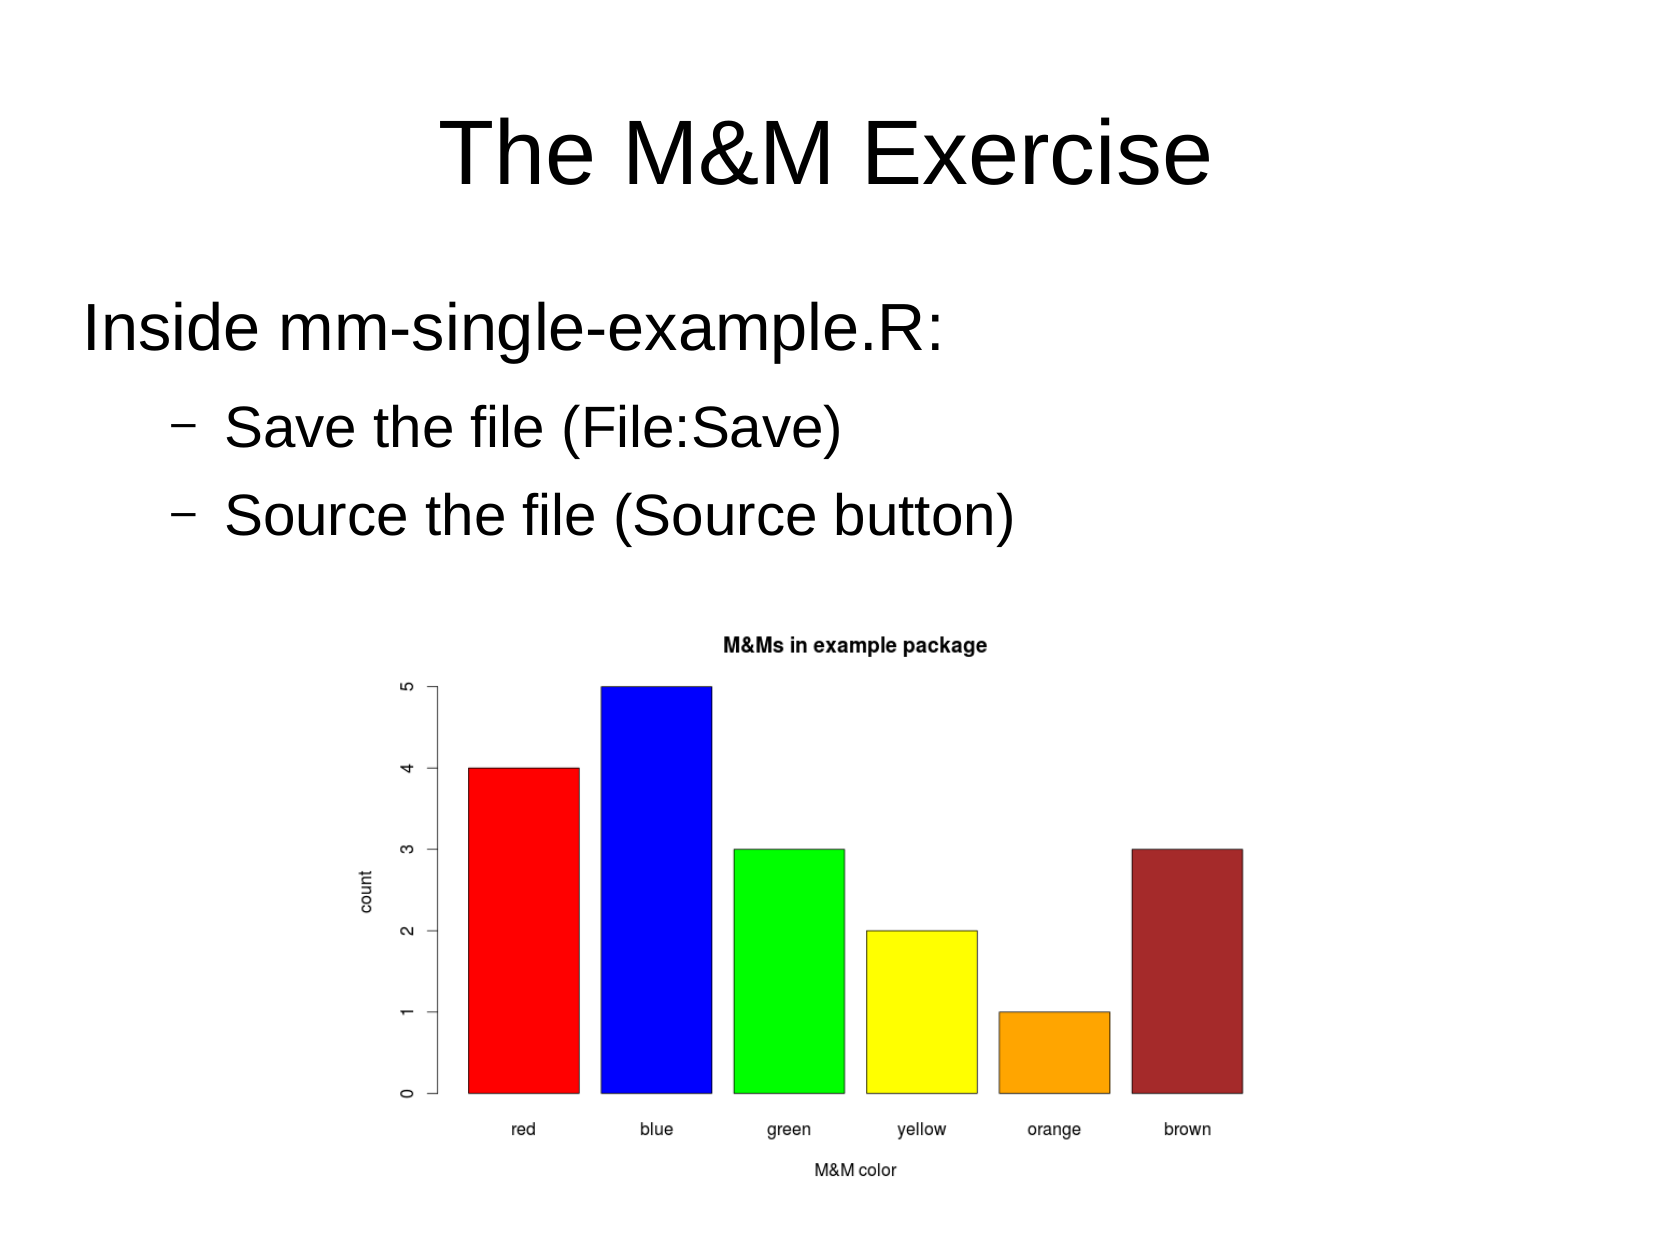

# The M&M Exercise
Inside mm-single-example.R:
Save the file (File:Save)
Source the file (Source button)